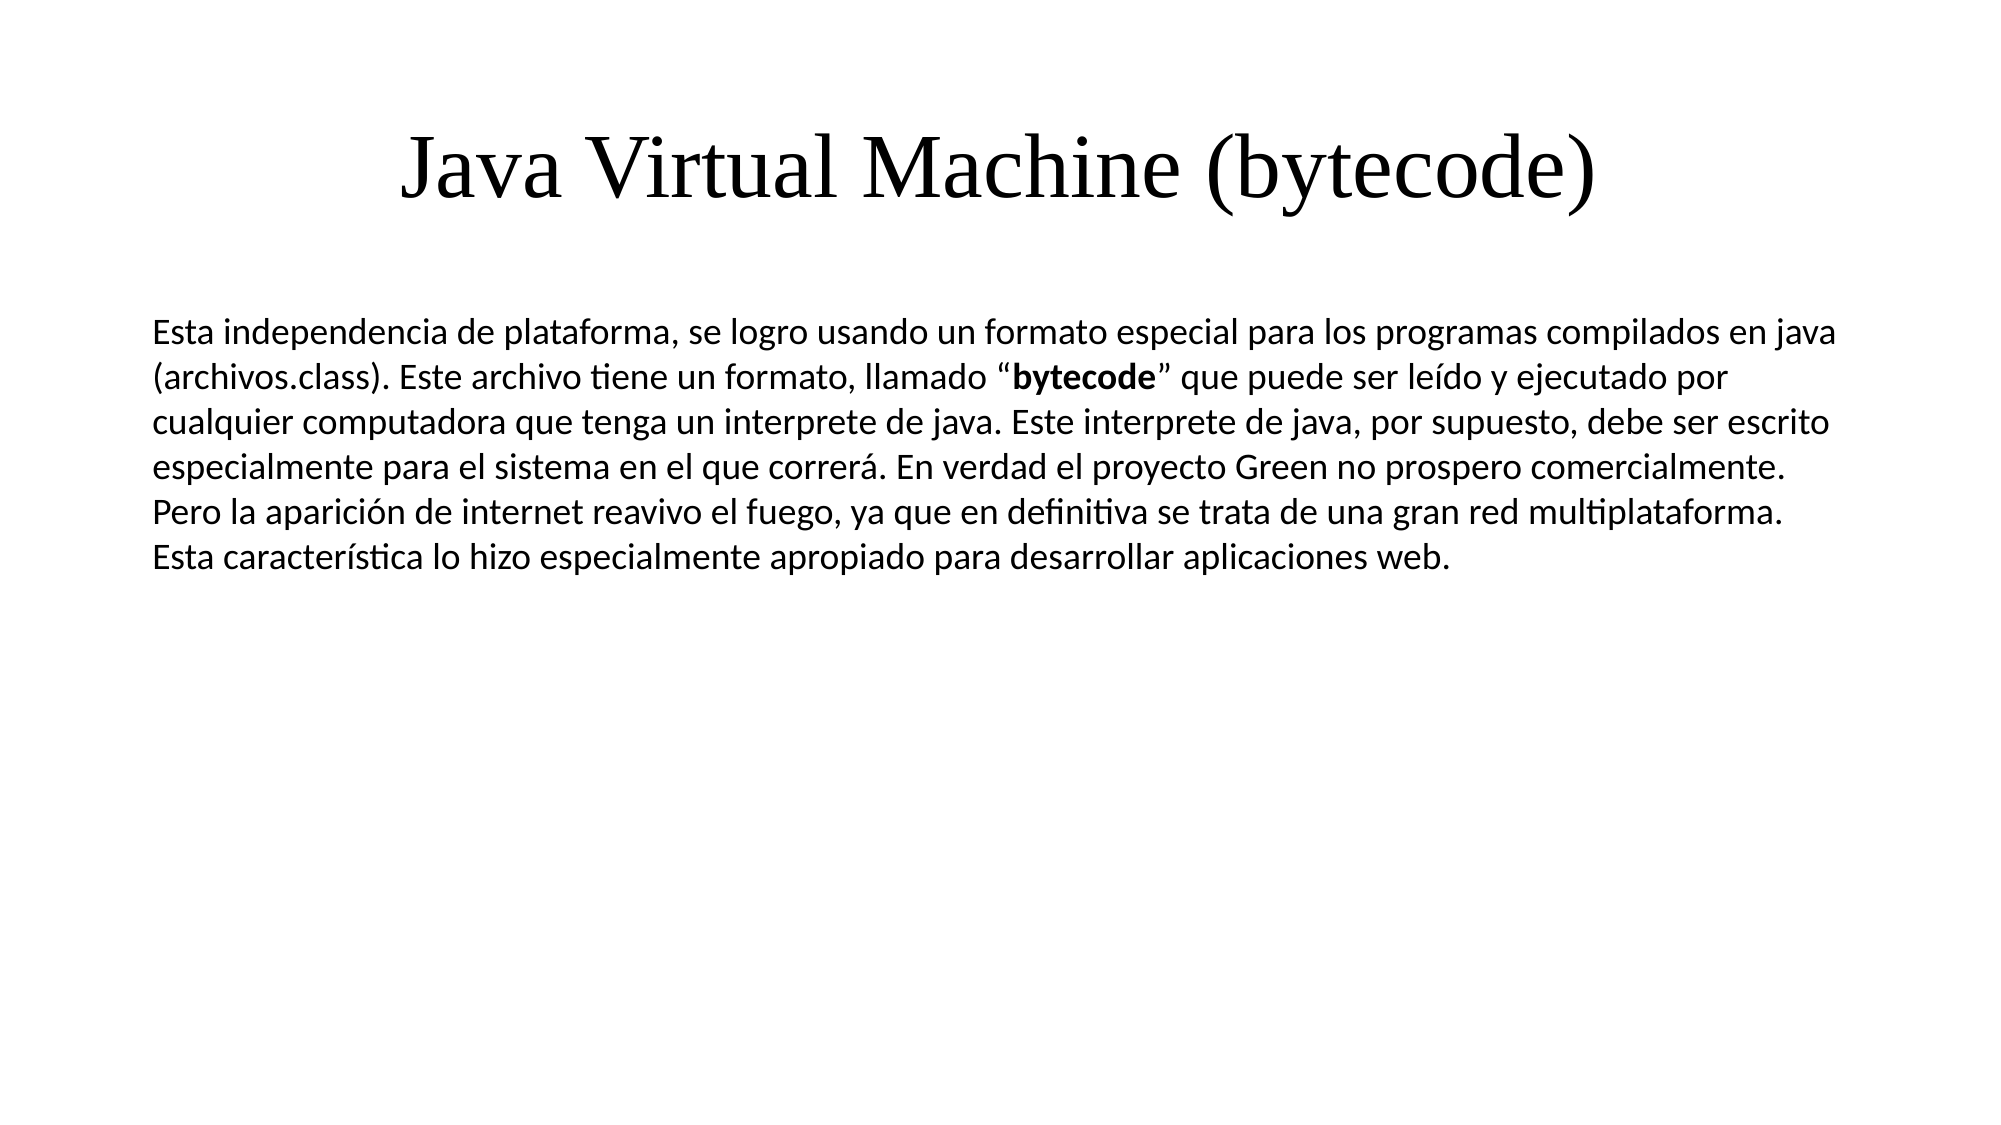

Java Virtual Machine (bytecode)
Esta independencia de plataforma, se logro usando un formato especial para los programas compilados en java (archivos.class). Este archivo tiene un formato, llamado “bytecode” que puede ser leído y ejecutado por cualquier computadora que tenga un interprete de java. Este interprete de java, por supuesto, debe ser escrito especialmente para el sistema en el que correrá. En verdad el proyecto Green no prospero comercialmente. Pero la aparición de internet reavivo el fuego, ya que en definitiva se trata de una gran red multiplataforma. Esta característica lo hizo especialmente apropiado para desarrollar aplicaciones web.